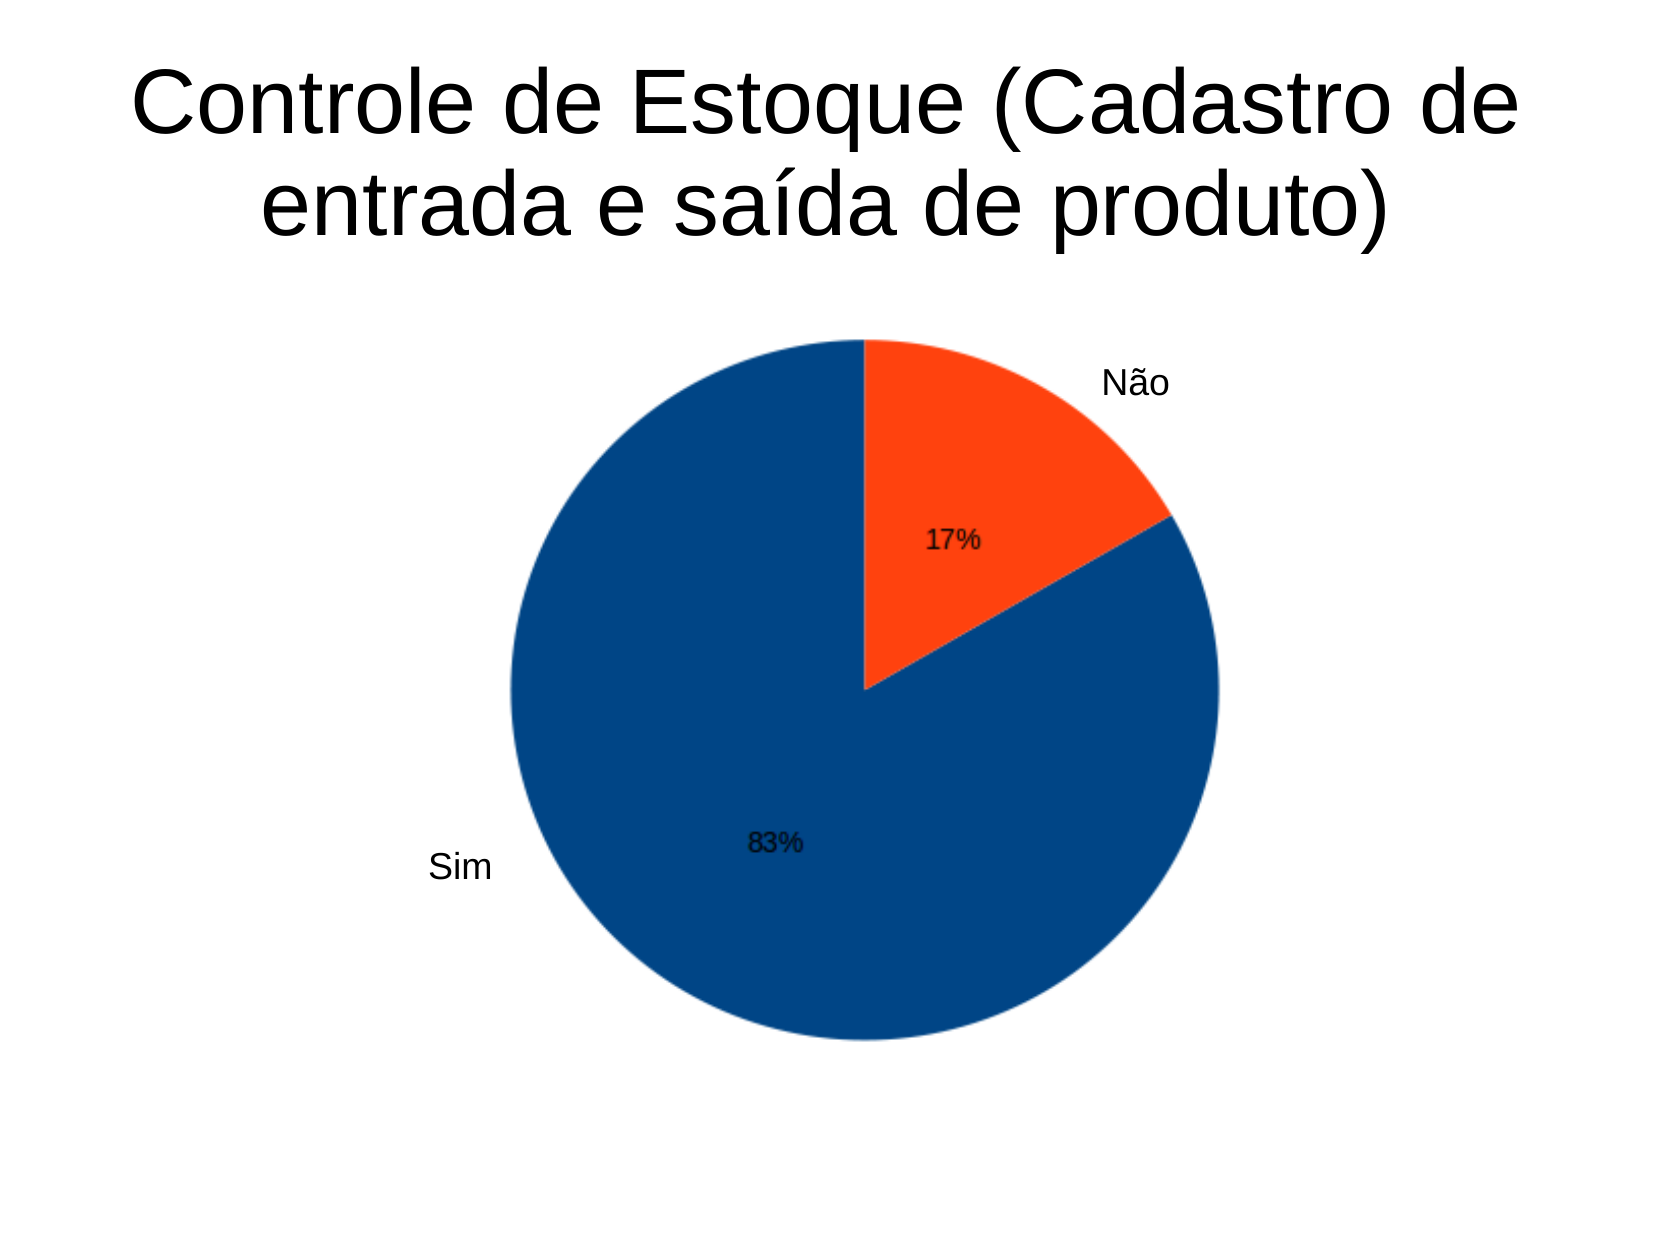

# Controle de Estoque (Cadastro de entrada e saída de produto)
Não
Sim